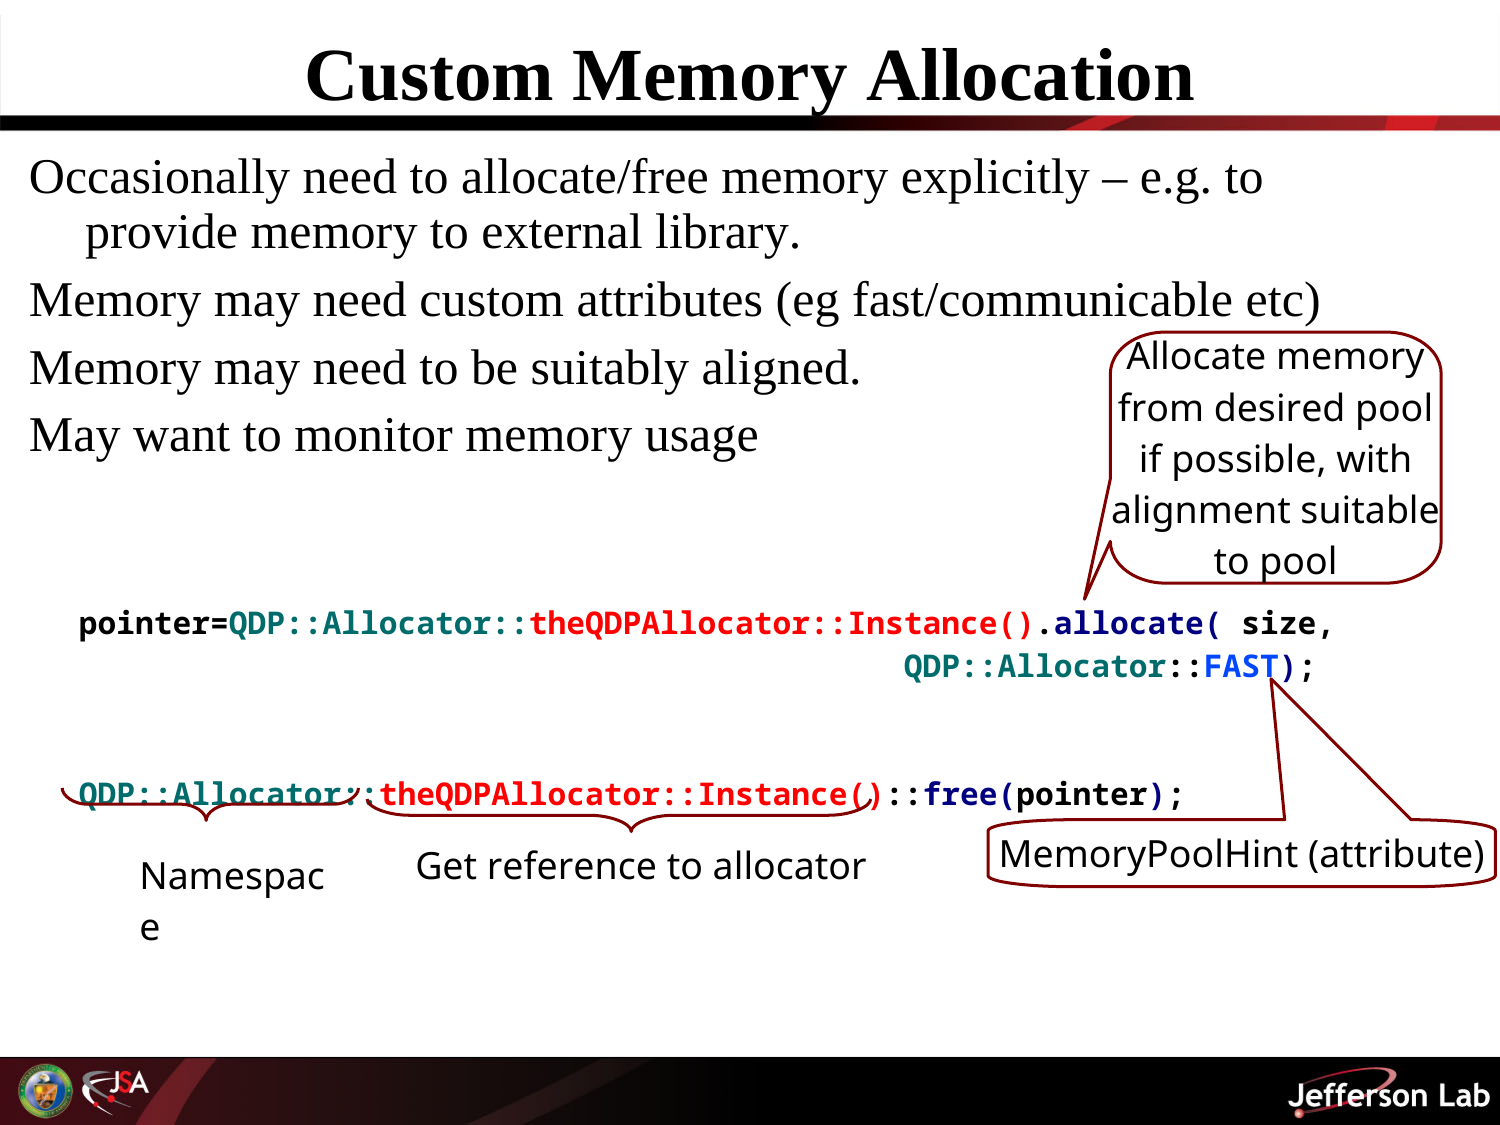

# Custom Memory Allocation
Occasionally need to allocate/free memory explicitly – e.g. to provide memory to external library.
Memory may need custom attributes (eg fast/communicable etc)
Memory may need to be suitably aligned.
May want to monitor memory usage
Allocate memory
from desired pool
if possible, with
alignment suitable
to pool
pointer=QDP::Allocator::theQDPAllocator::Instance().allocate( size,
 QDP::Allocator::FAST);
QDP::Allocator::theQDPAllocator::Instance()::free(pointer);
MemoryPoolHint (attribute)
Get reference to allocator
Namespace